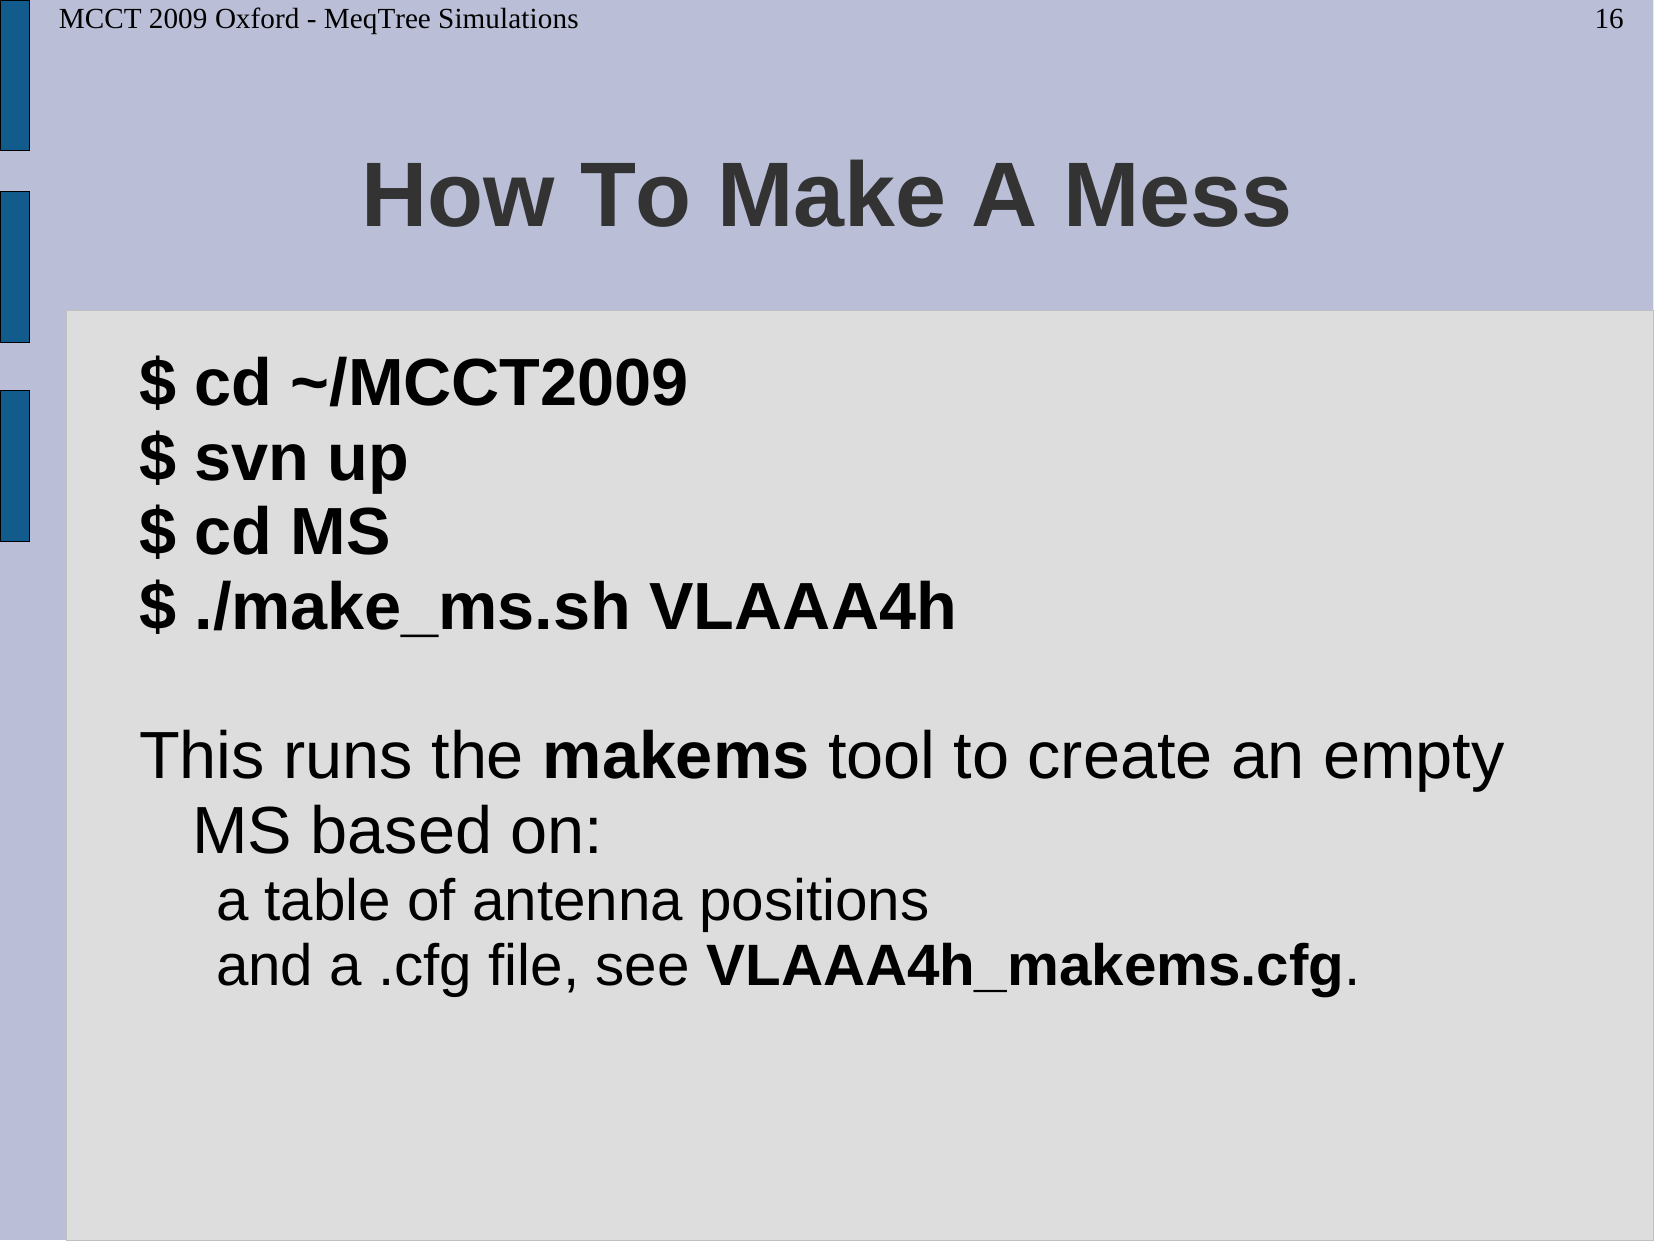

MCCT 2009 Oxford - MeqTree Simulations
16
# How To Make A Mess
$ cd ~/MCCT2009
$ svn up
$ cd MS
$ ./make_ms.sh VLAAA4h
This runs the makems tool to create an empty MS based on:
a table of antenna positions
and a .cfg file, see VLAAA4h_makems.cfg.